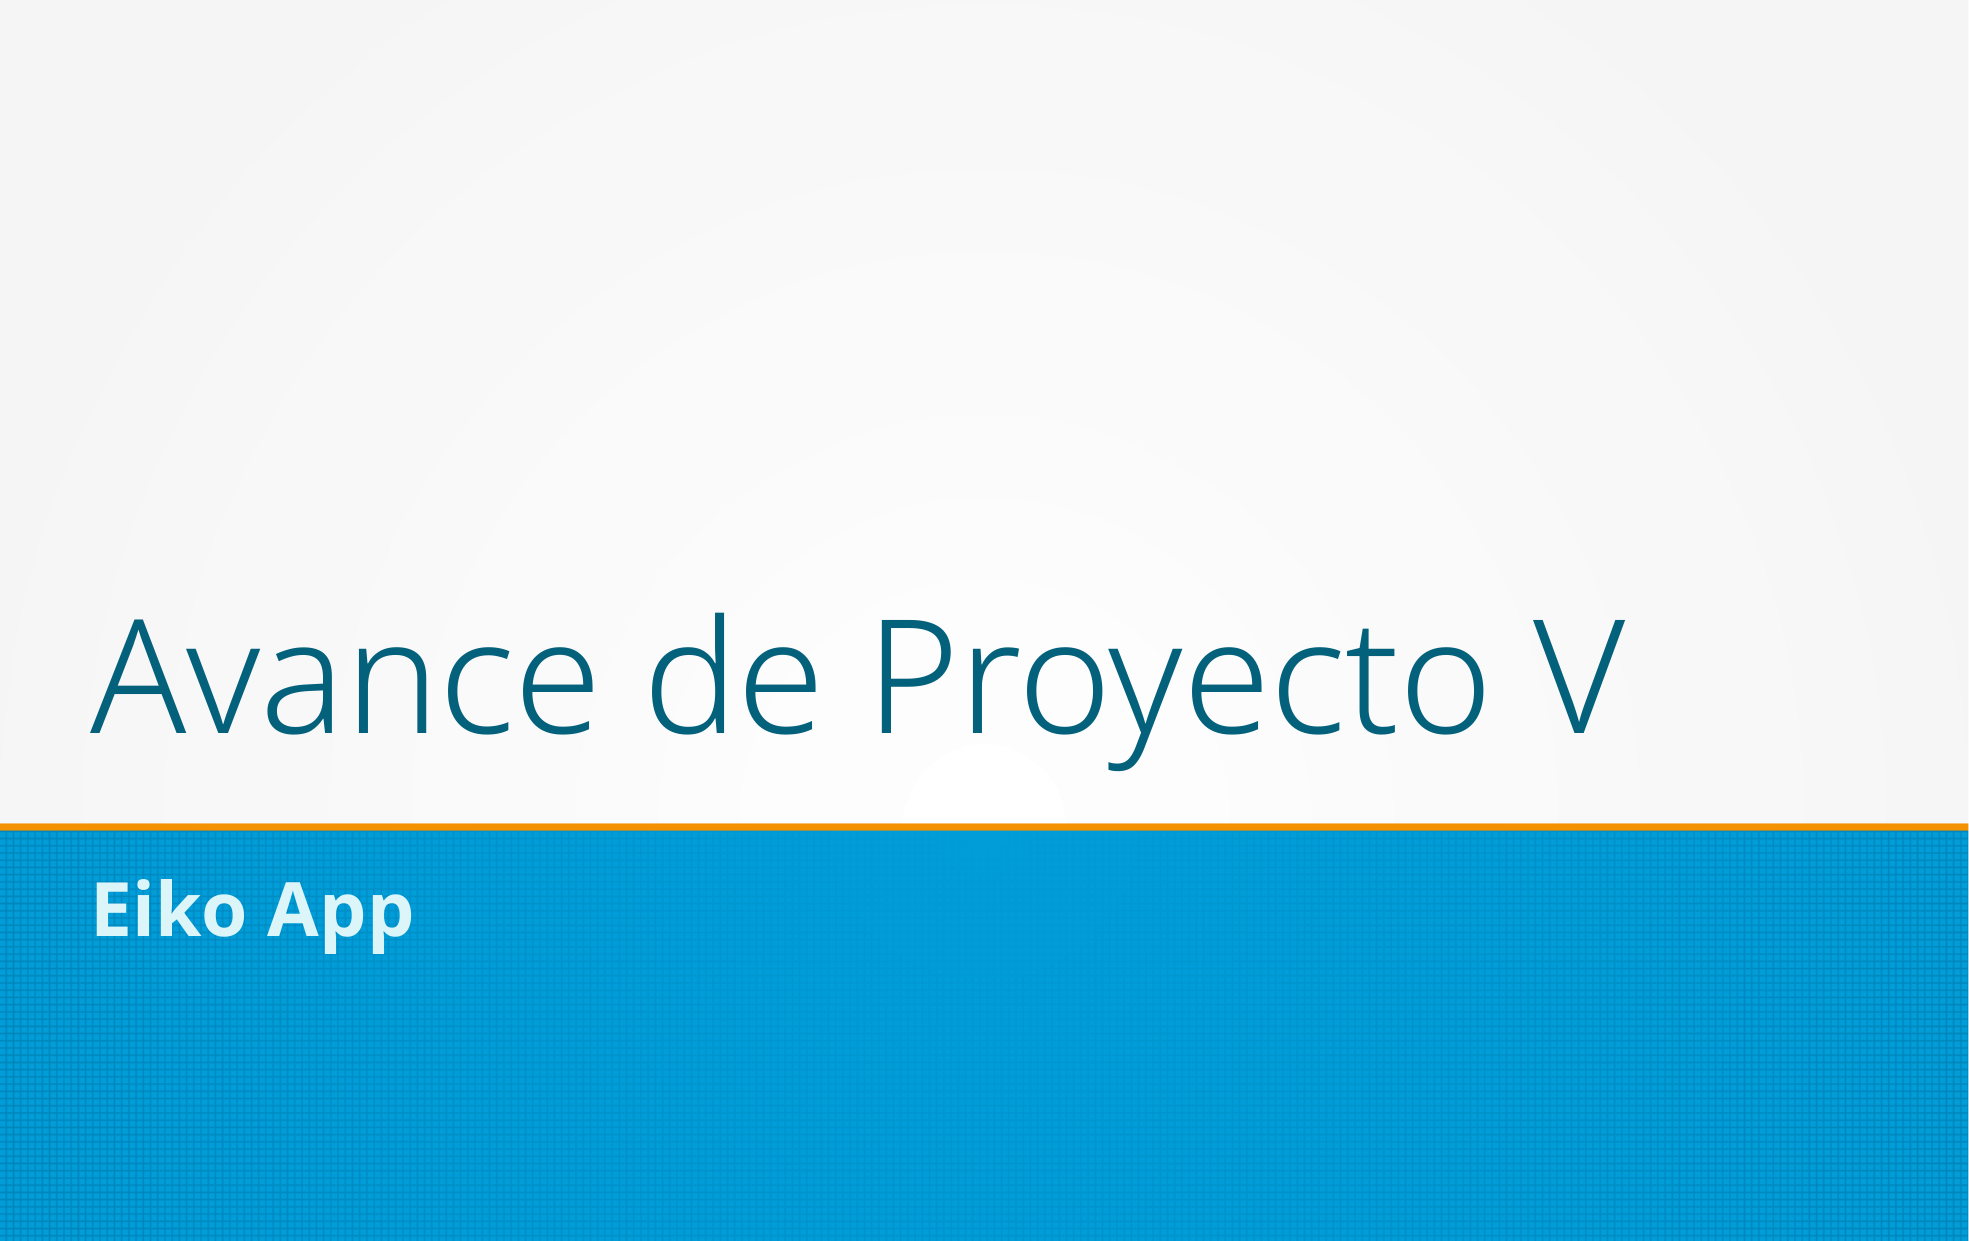

# Avance de Proyecto V
Eiko App